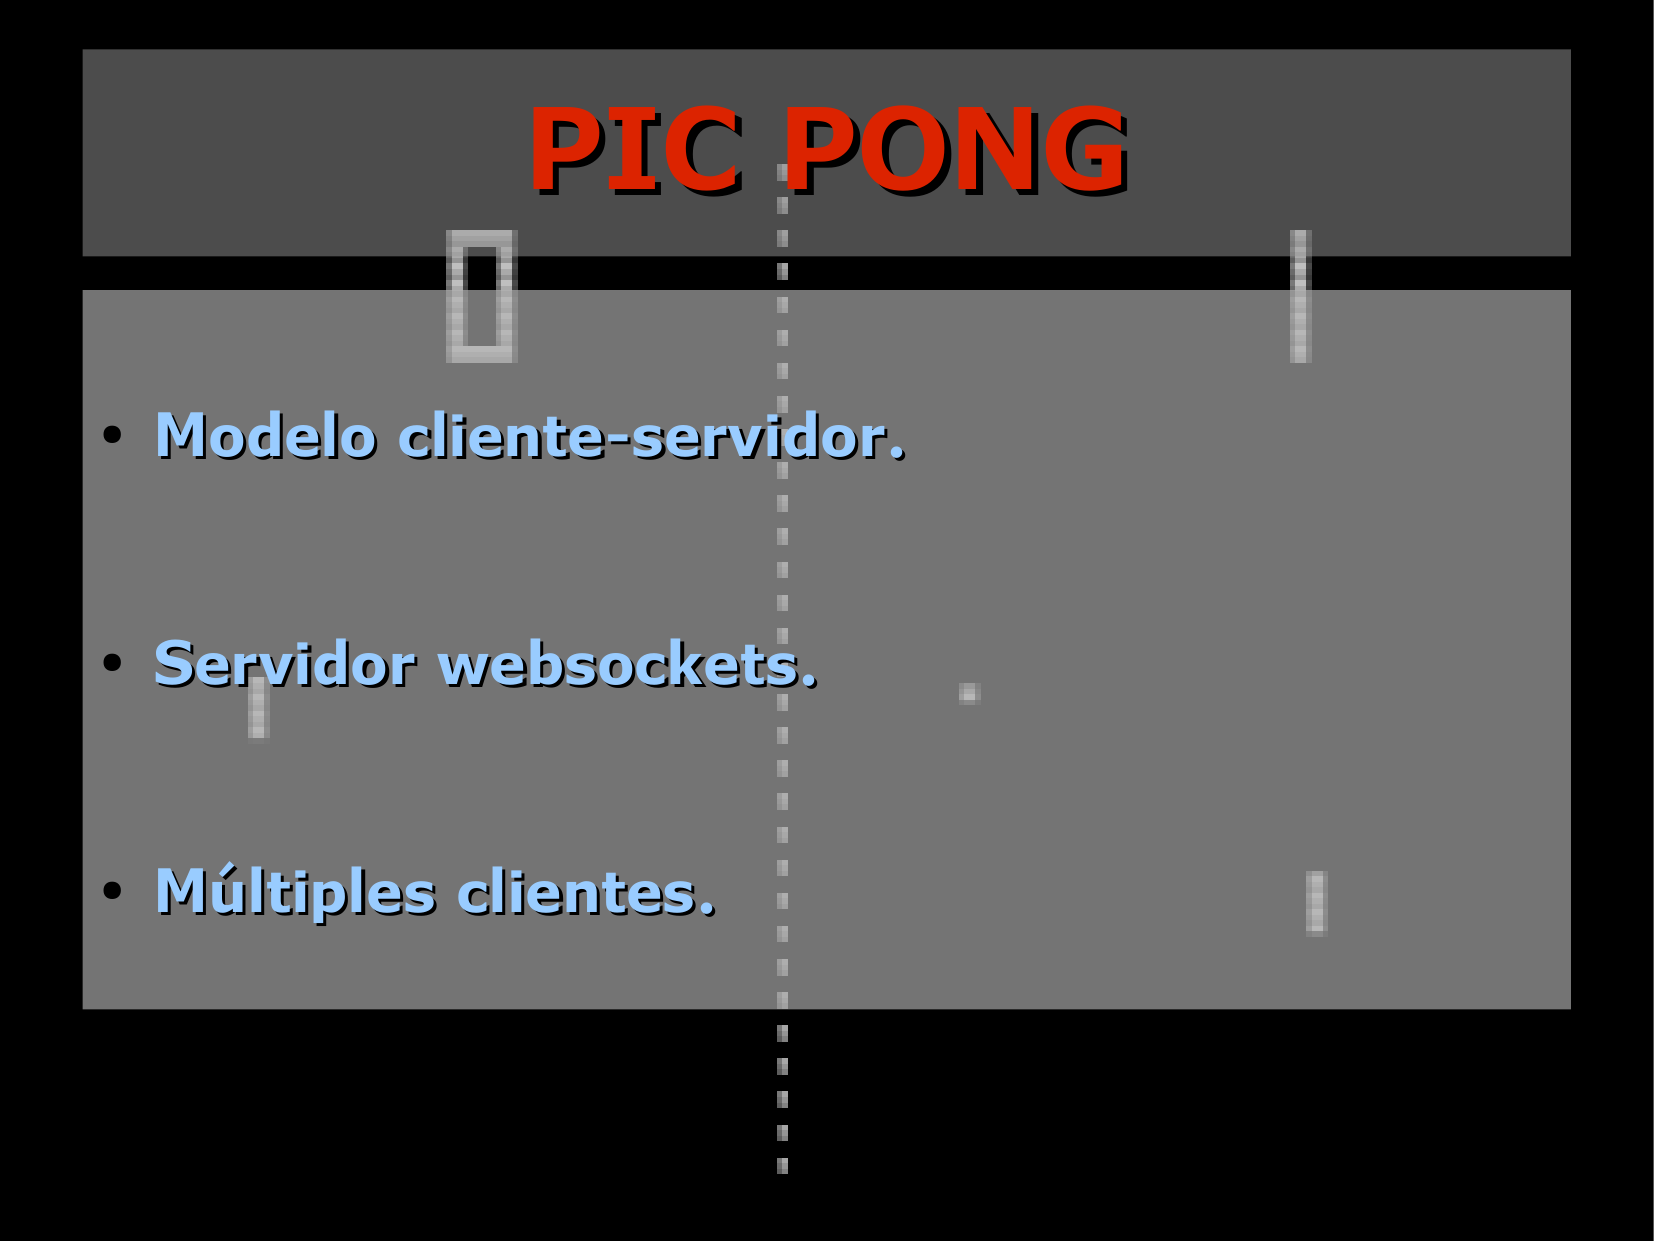

# PIC PONG
Modelo cliente-servidor.
Servidor websockets.
Múltiples clientes.